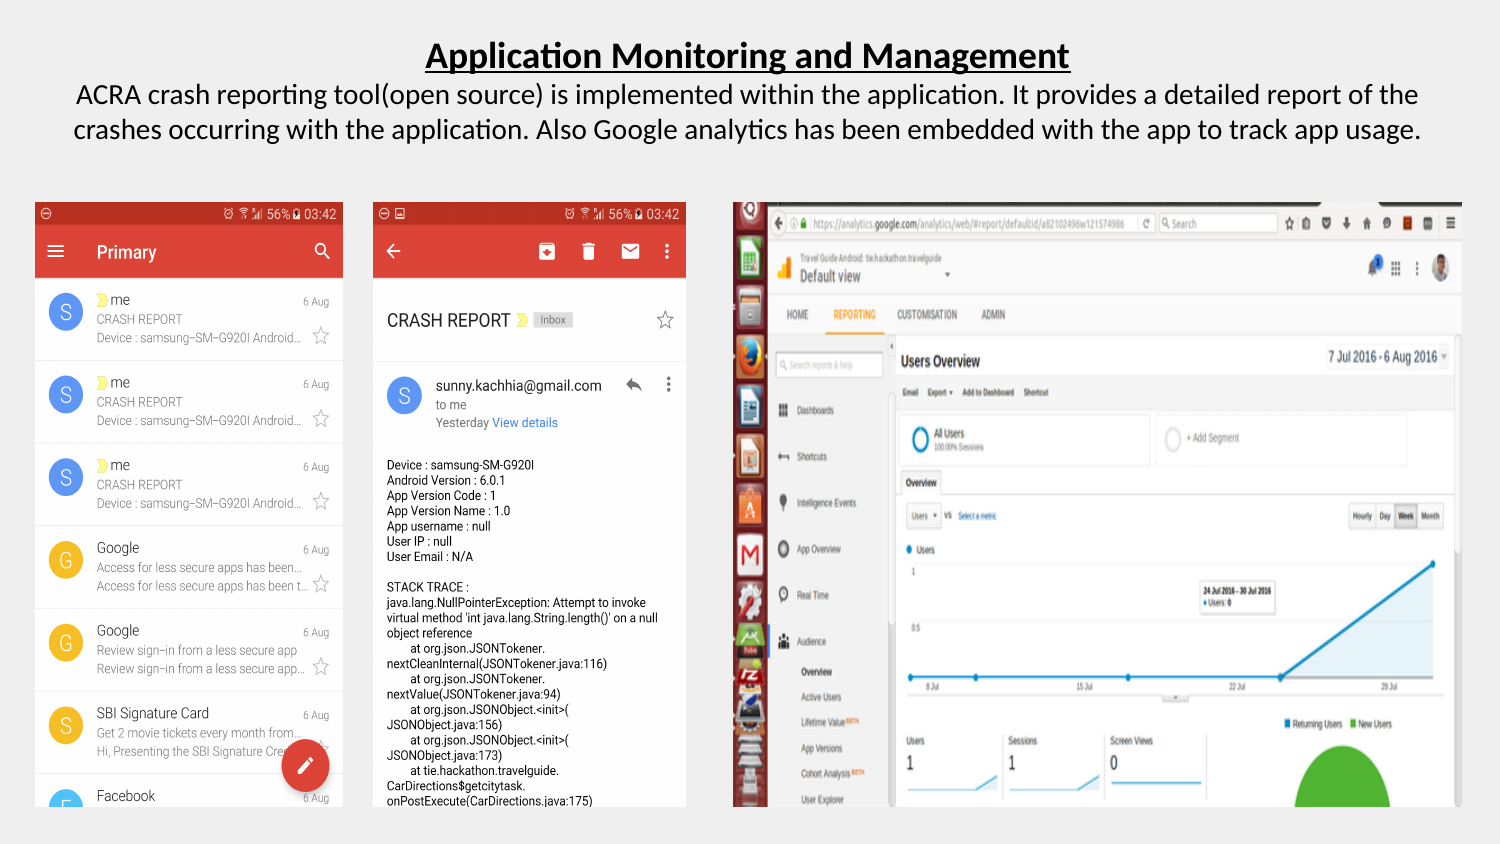

Application Monitoring and Management
ACRA crash reporting tool(open source) is implemented within the application. It provides a detailed report of the crashes occurring with the application. Also Google analytics has been embedded with the app to track app usage.